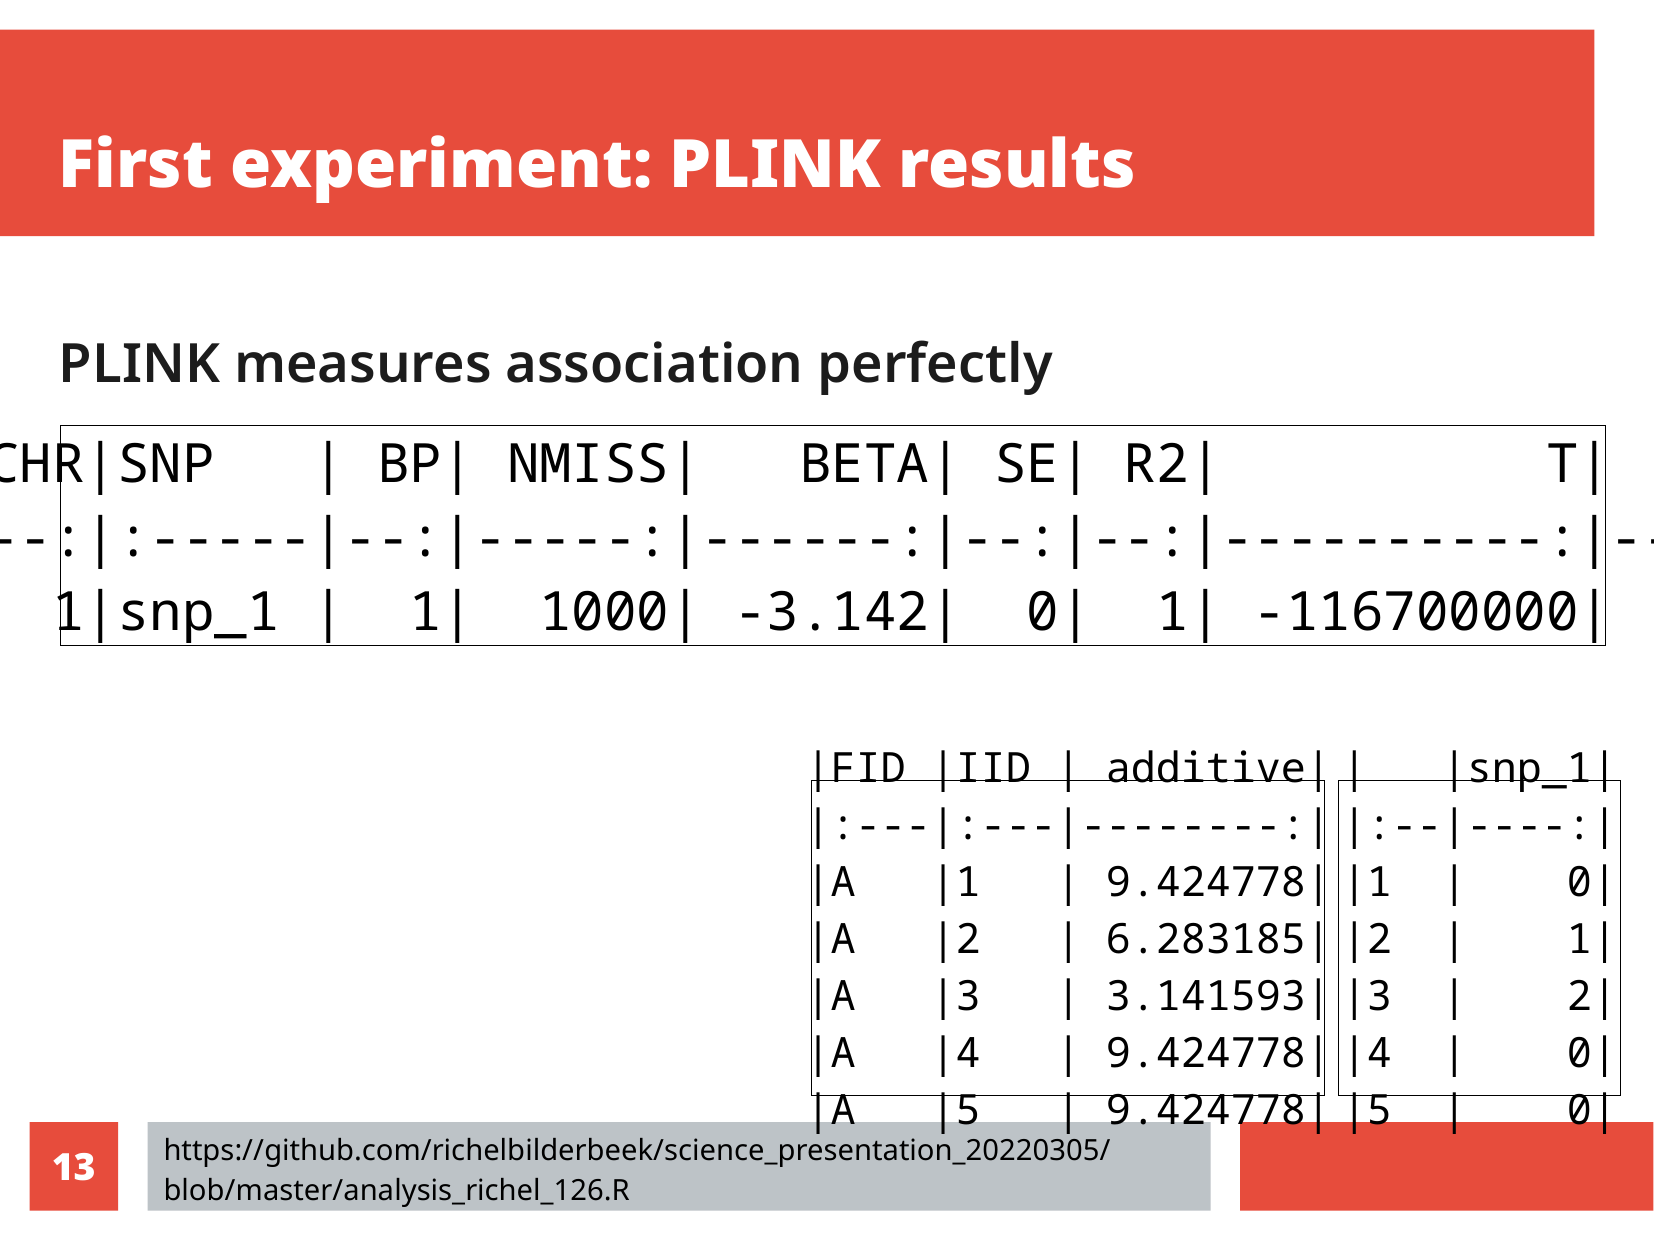

# First experiment: PLINK results
PLINK measures association perfectly
| CHR|SNP | BP| NMISS| BETA| SE| R2| T| P|
|---:|:-----|--:|-----:|------:|--:|--:|----------:|--:|
| 1|snp_1 | 1| 1000| -3.142| 0| 1| -116700000| 0|
|FID |IID | additive|
|:---|:---|--------:|
|A |1 | 9.424778|
|A |2 | 6.283185|
|A |3 | 3.141593|
|A |4 | 9.424778|
|A |5 | 9.424778|
| |snp_1|
|:--|----:|
|1 | 0|
|2 | 1|
|3 | 2|
|4 | 0|
|5 | 0|
13
https://github.com/richelbilderbeek/science_presentation_20220305/blob/master/analysis_richel_126.R